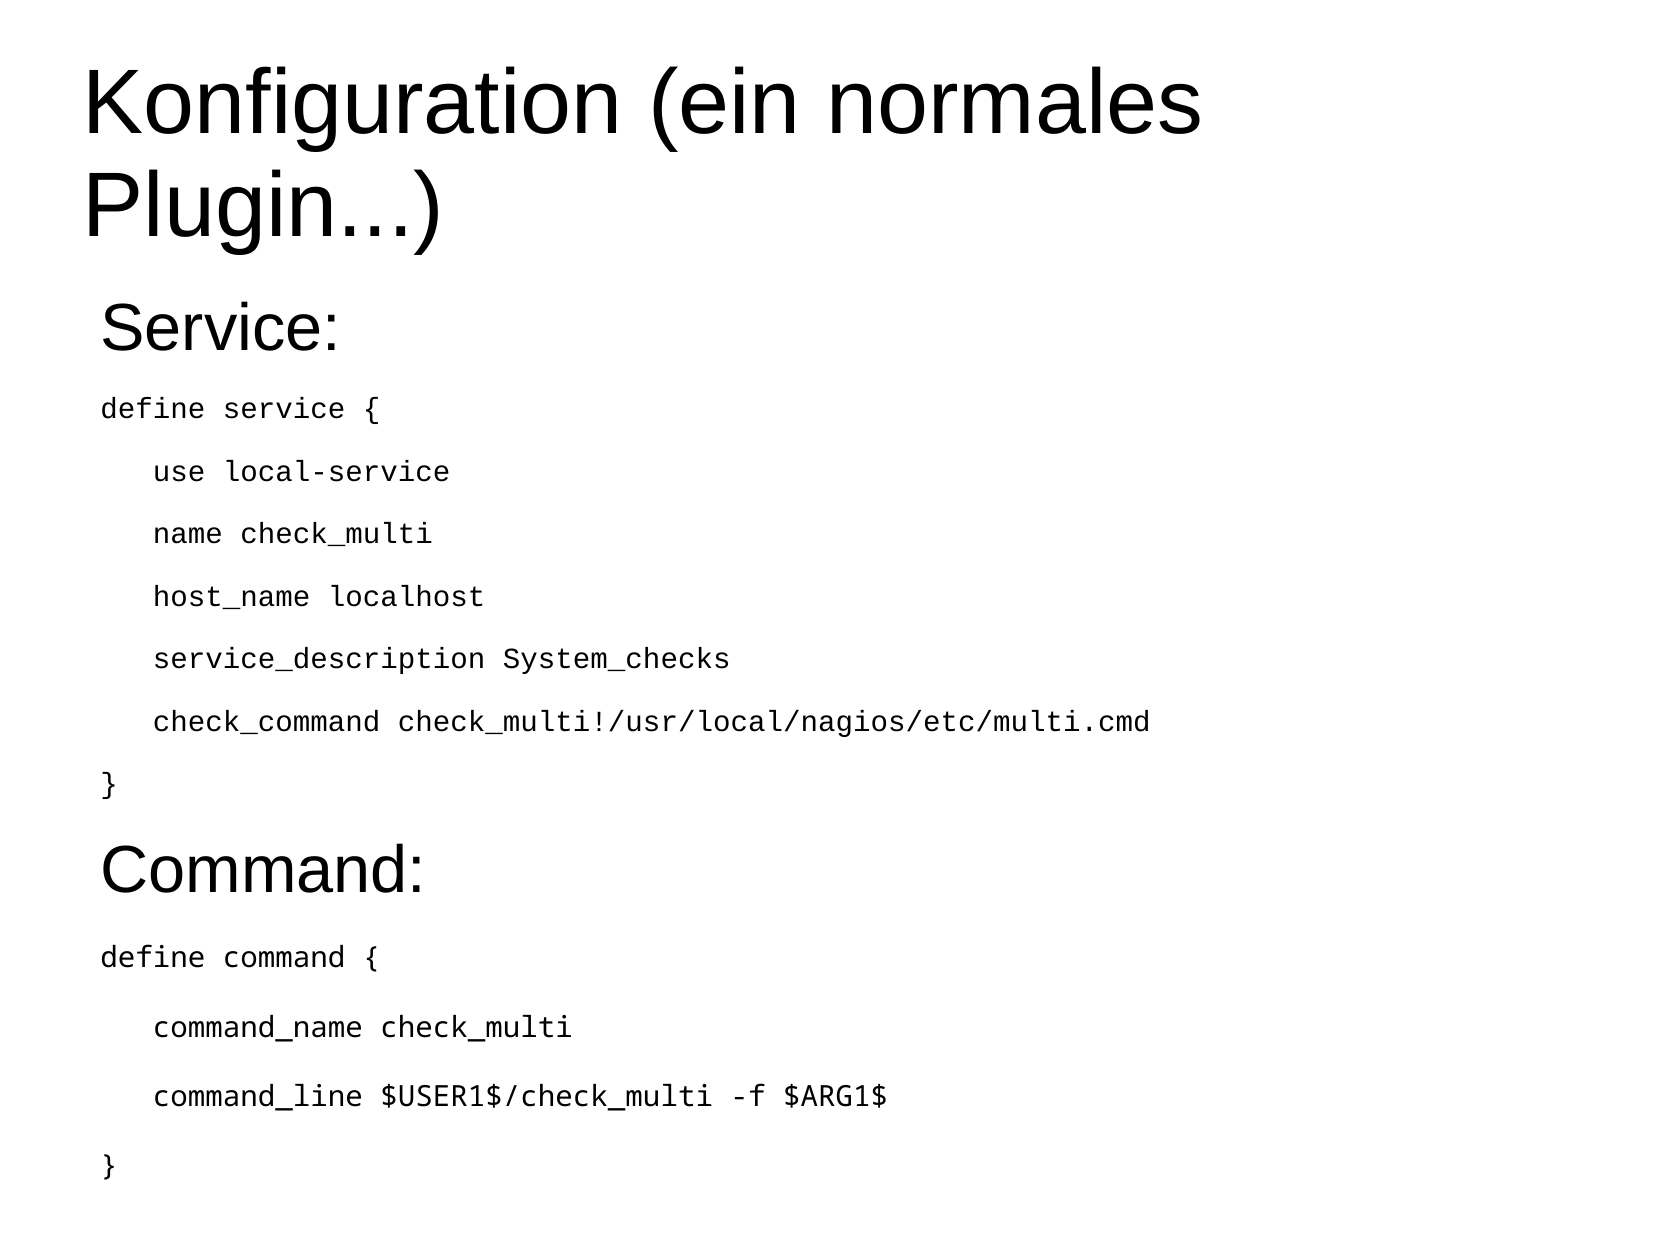

# Konfiguration (ein normales Plugin...)
Service:
define service {
 use local-service
 name check_multi
 host_name localhost
 service_description System_checks
 check_command check_multi!/usr/local/nagios/etc/multi.cmd
}
Command:
define command {
 command_name check_multi
 command_line $USER1$/check_multi -f $ARG1$
}